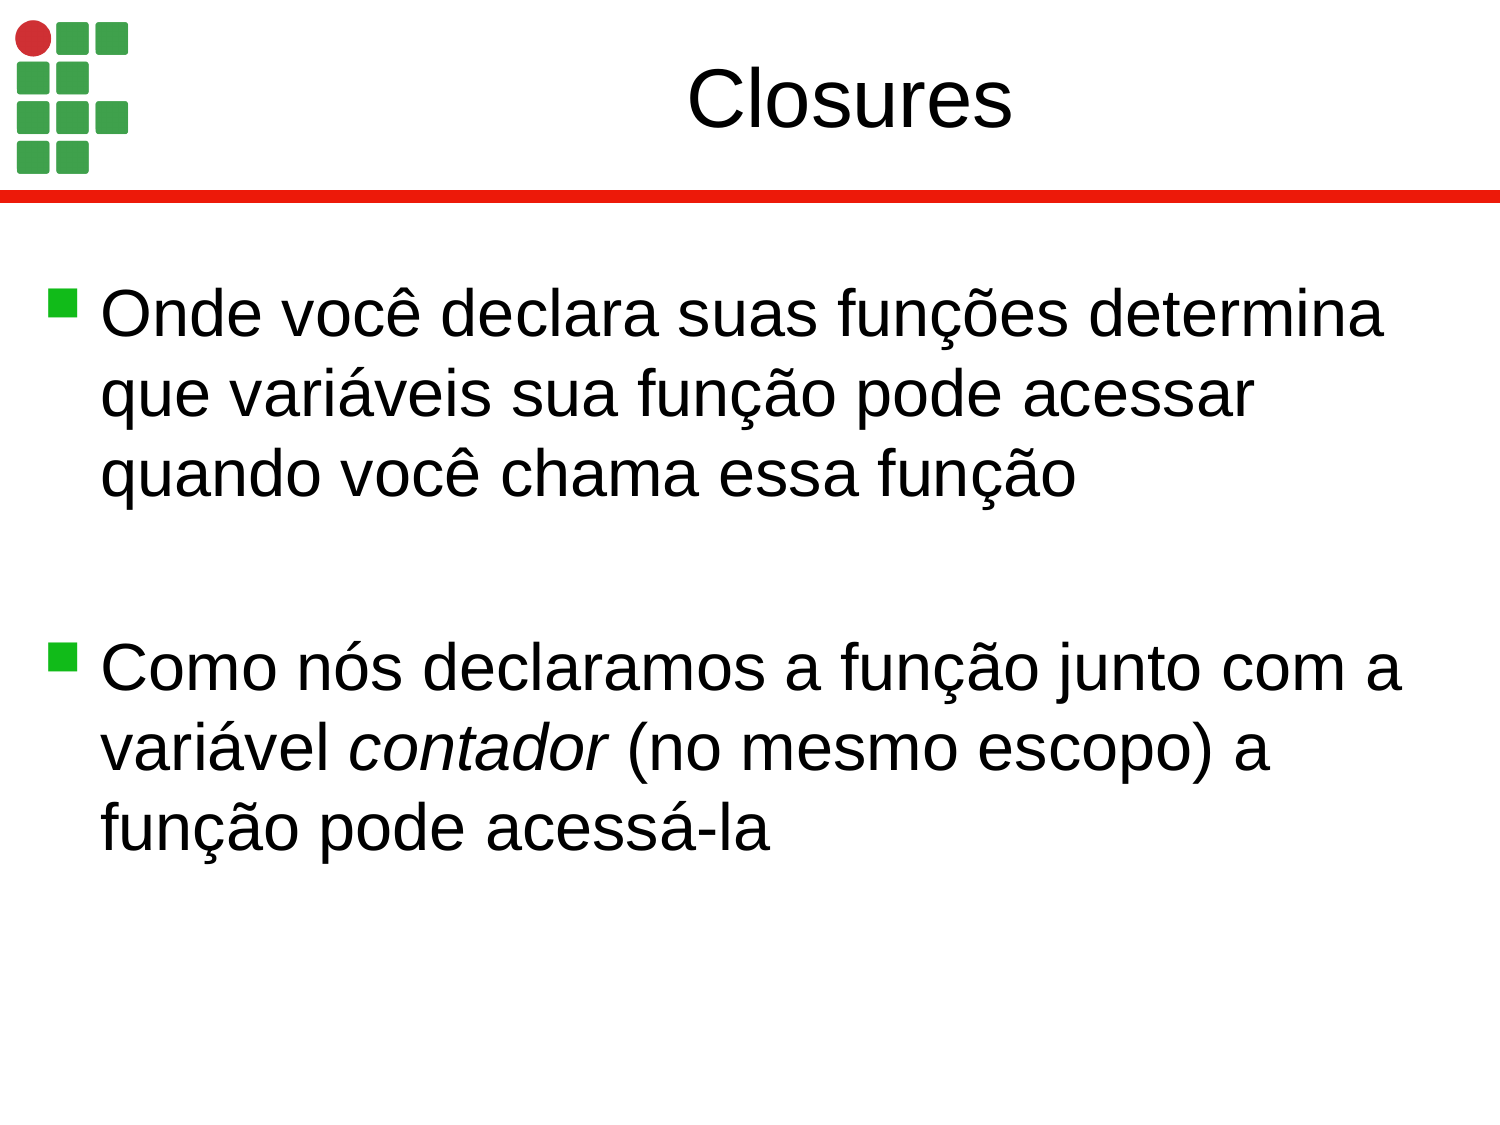

# Closures
Onde você declara suas funções determina que variáveis sua função pode acessar quando você chama essa função
Como nós declaramos a função junto com a variável contador (no mesmo escopo) a função pode acessá-la